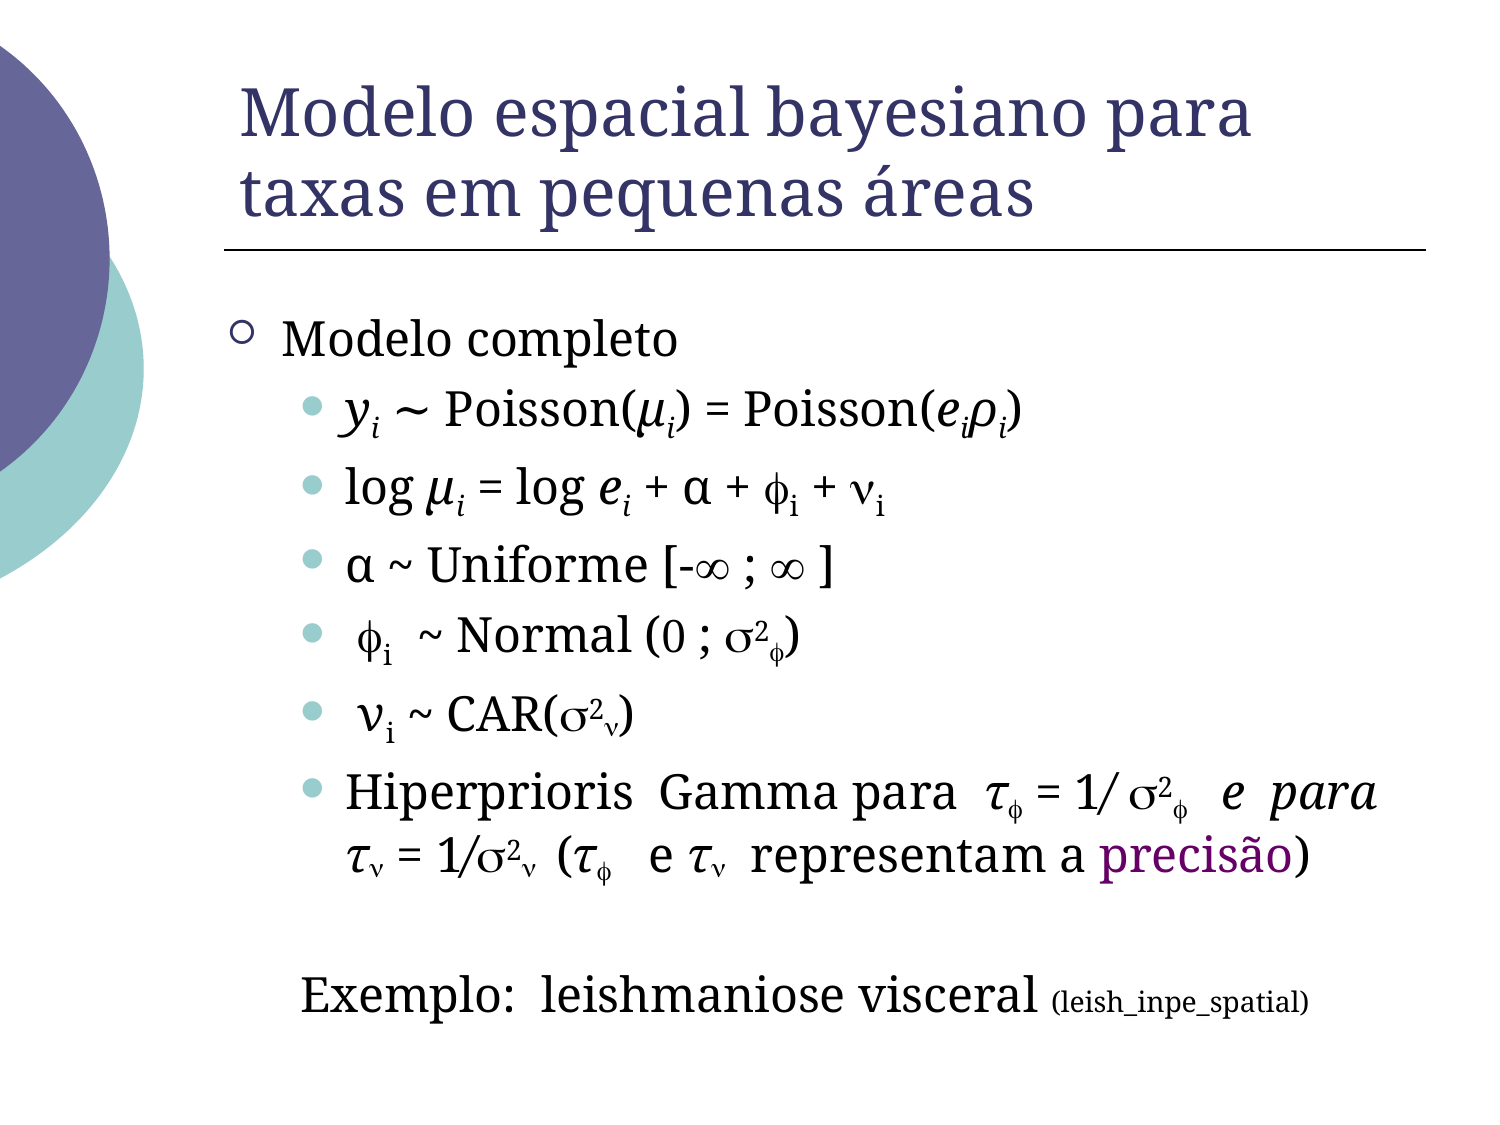

# Modelo espacial bayesiano para taxas em pequenas áreas
Modelo completo
yi ∼ Poisson(µi) = Poisson(eiρi)
log µi = log ei + α + i + i
α ~ Uniforme [- ;  ]
 i ~ Normal (0 ; 2)
 νi ~ CAR(2)
Hiperprioris Gamma para τ = 1/ 2 e para τ = 1/2 (τ e τ representam a precisão)
Exemplo: leishmaniose visceral (leish_inpe_spatial)